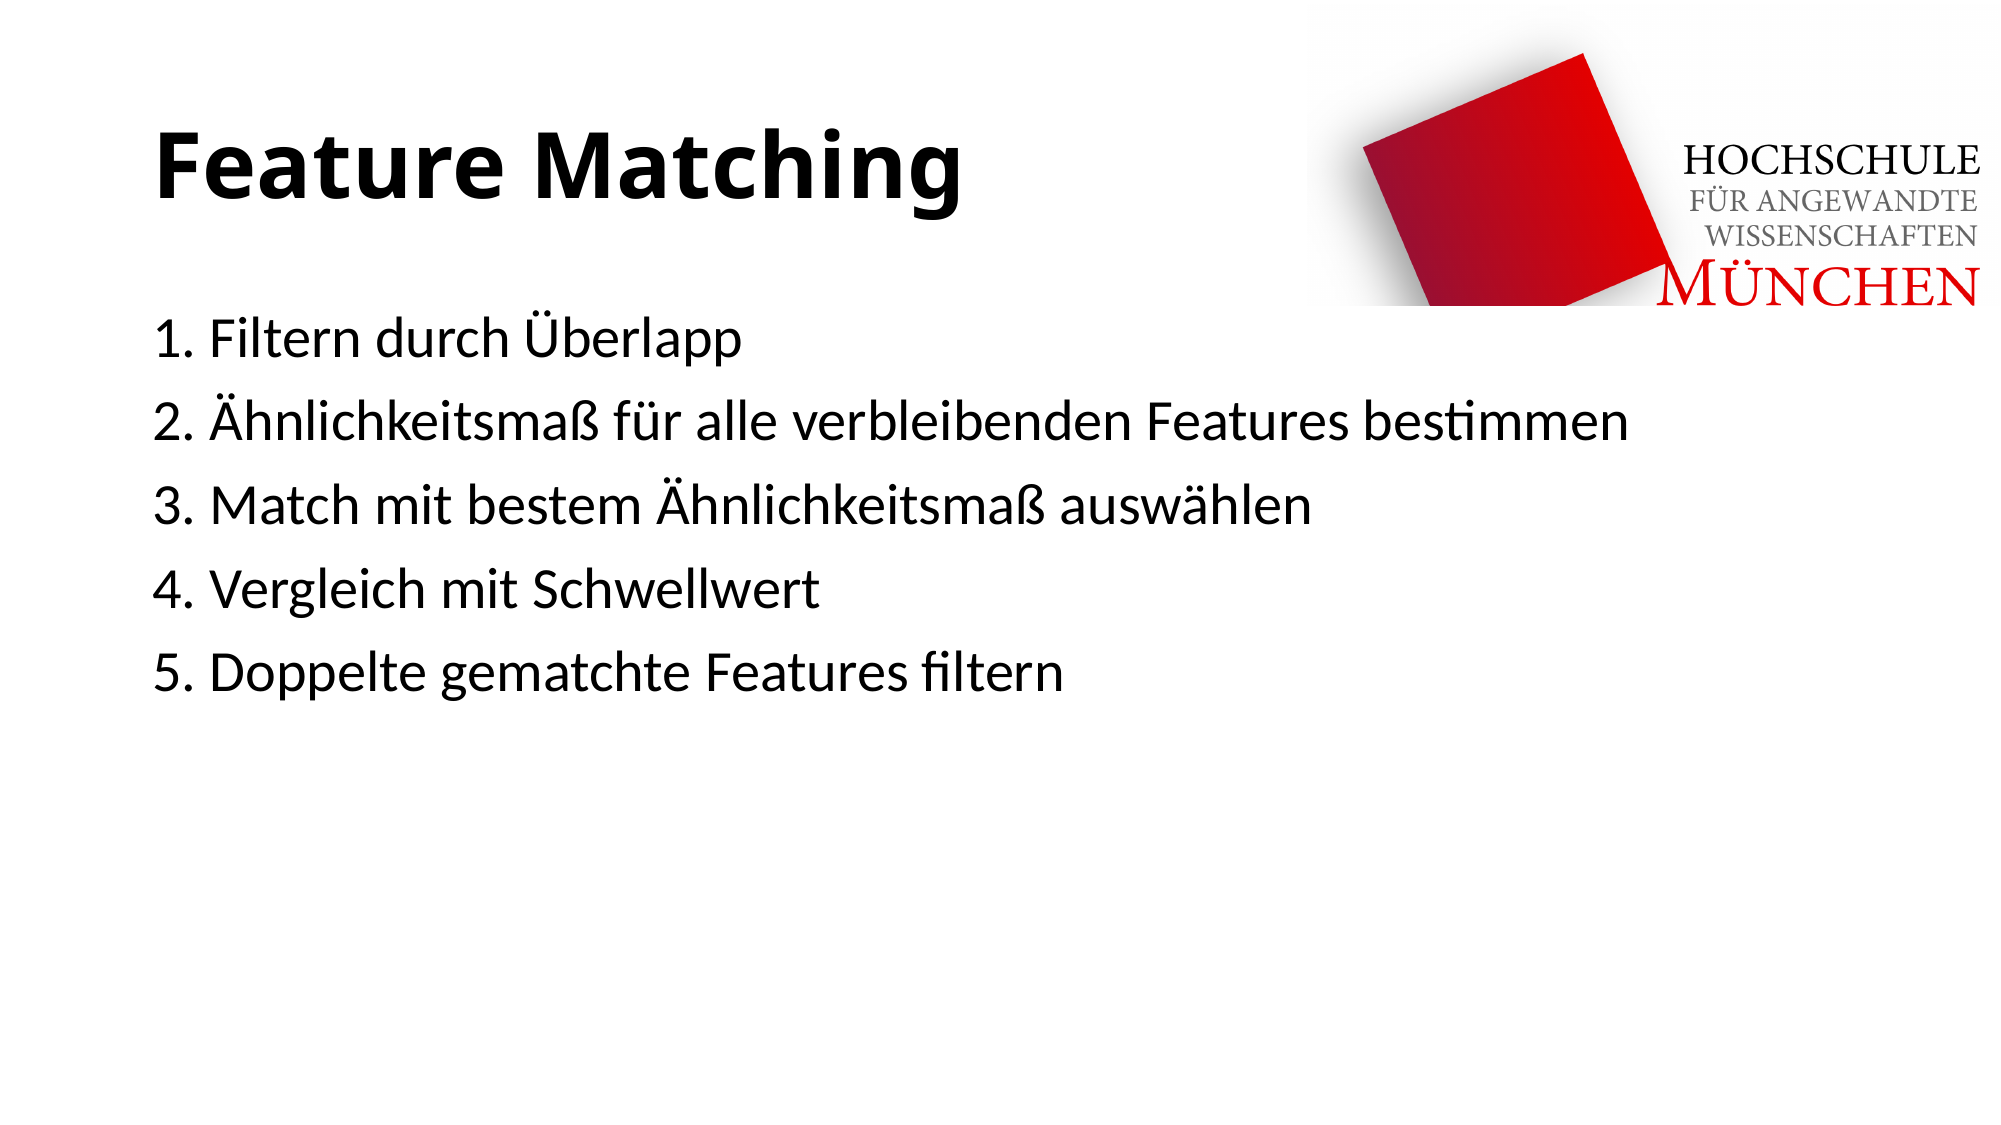

# Feature Matching
1. Filtern durch Überlapp
2. Ähnlichkeitsmaß für alle verbleibenden Features bestimmen
3. Match mit bestem Ähnlichkeitsmaß auswählen
4. Vergleich mit Schwellwert
5. Doppelte gematchte Features filtern